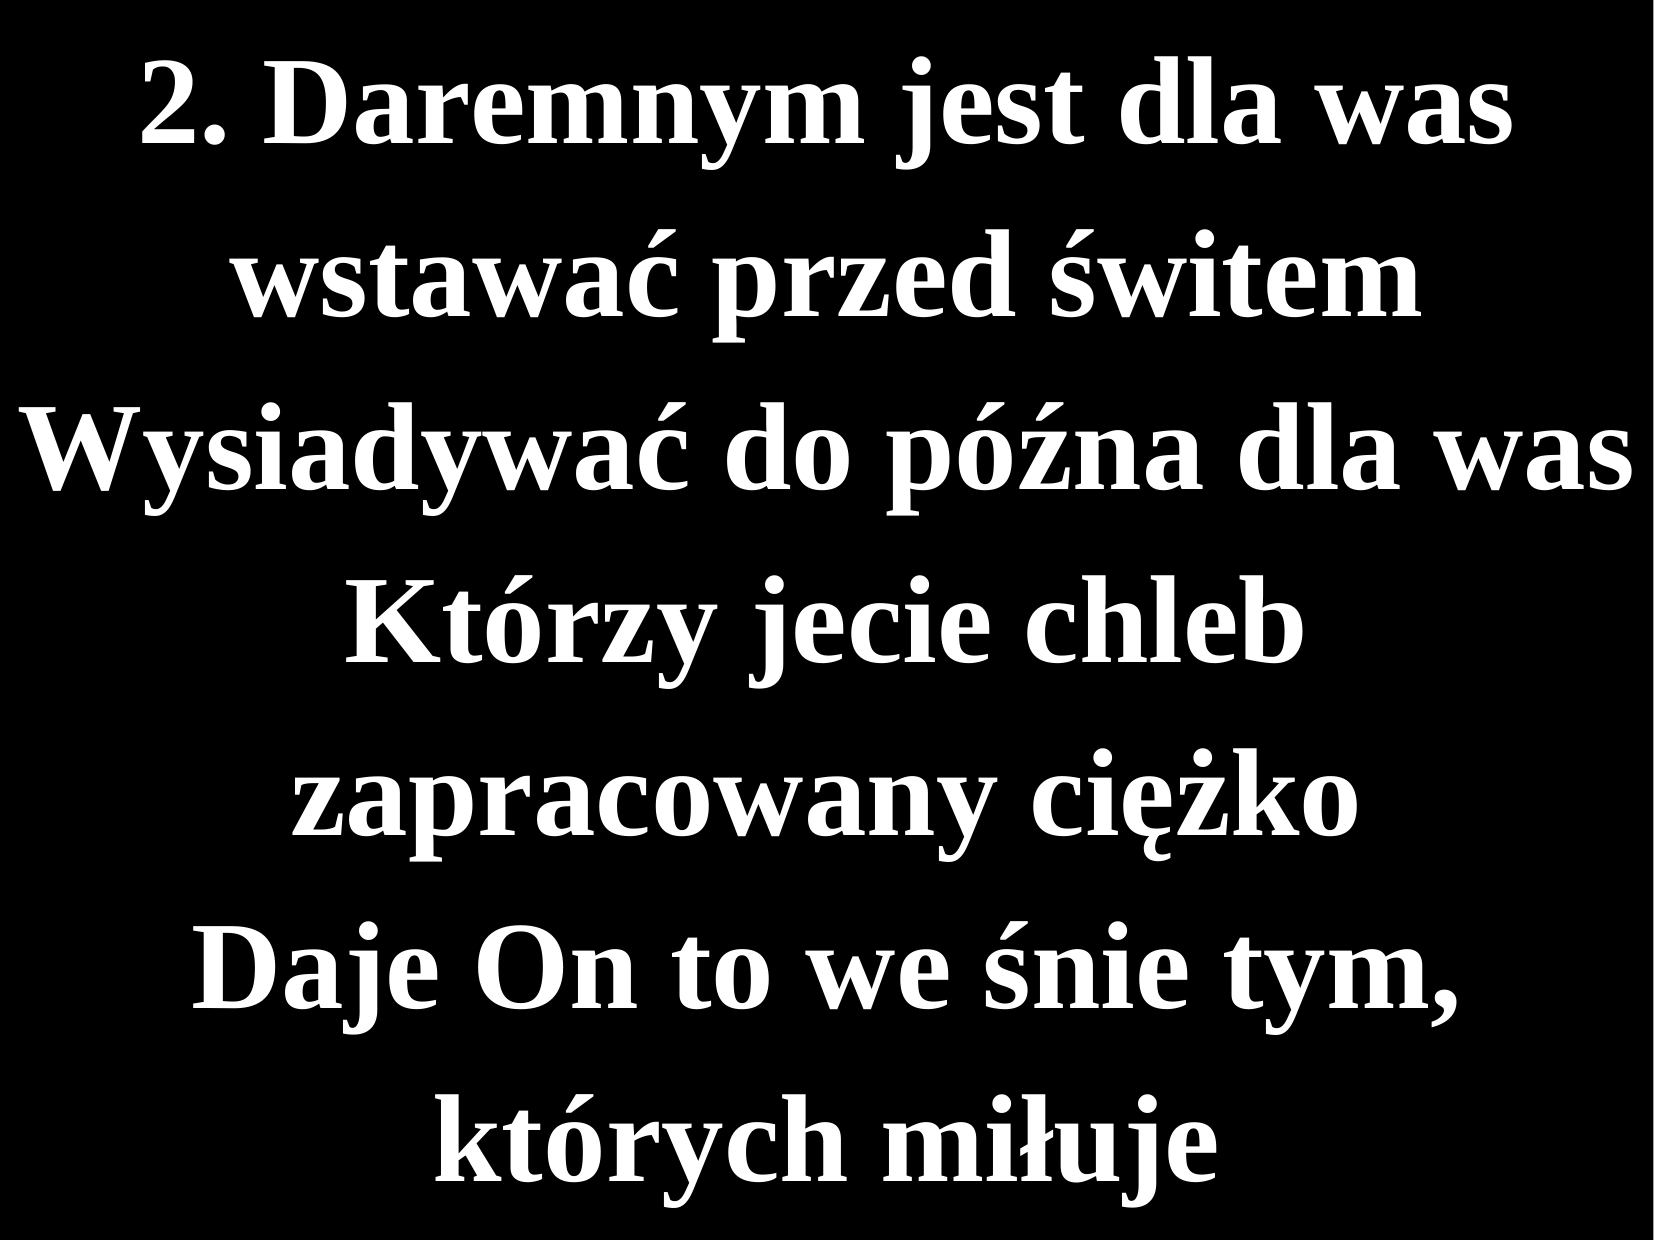

# 2. Daremnym jest dla was
ppp
wstawać przed świtem
ppp
Wysiadywać do późna dla was
ppp
Którzy jecie chleb
ppp
zapracowany ciężko
ppp
Daje On to we śnie tym,
ppp
których miłuje